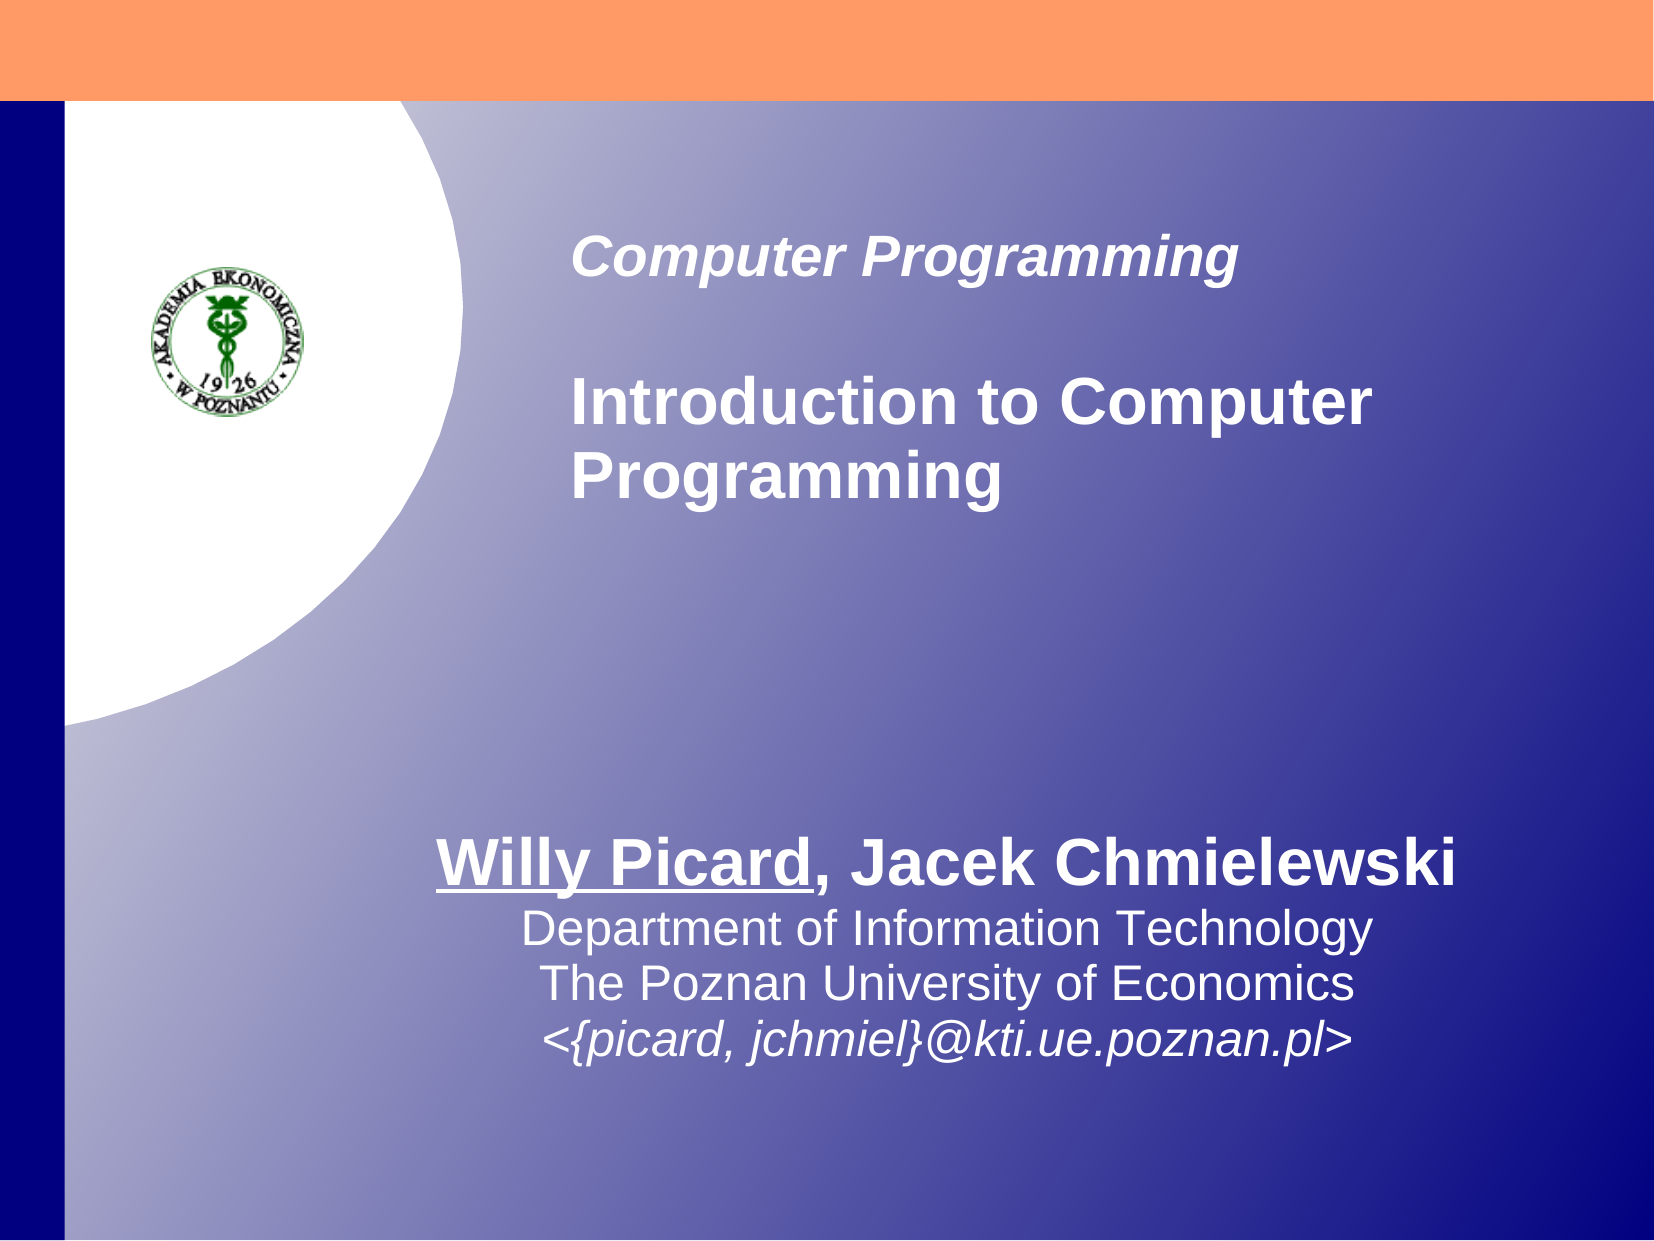

# Computer Programming Introduction to Computer Programming